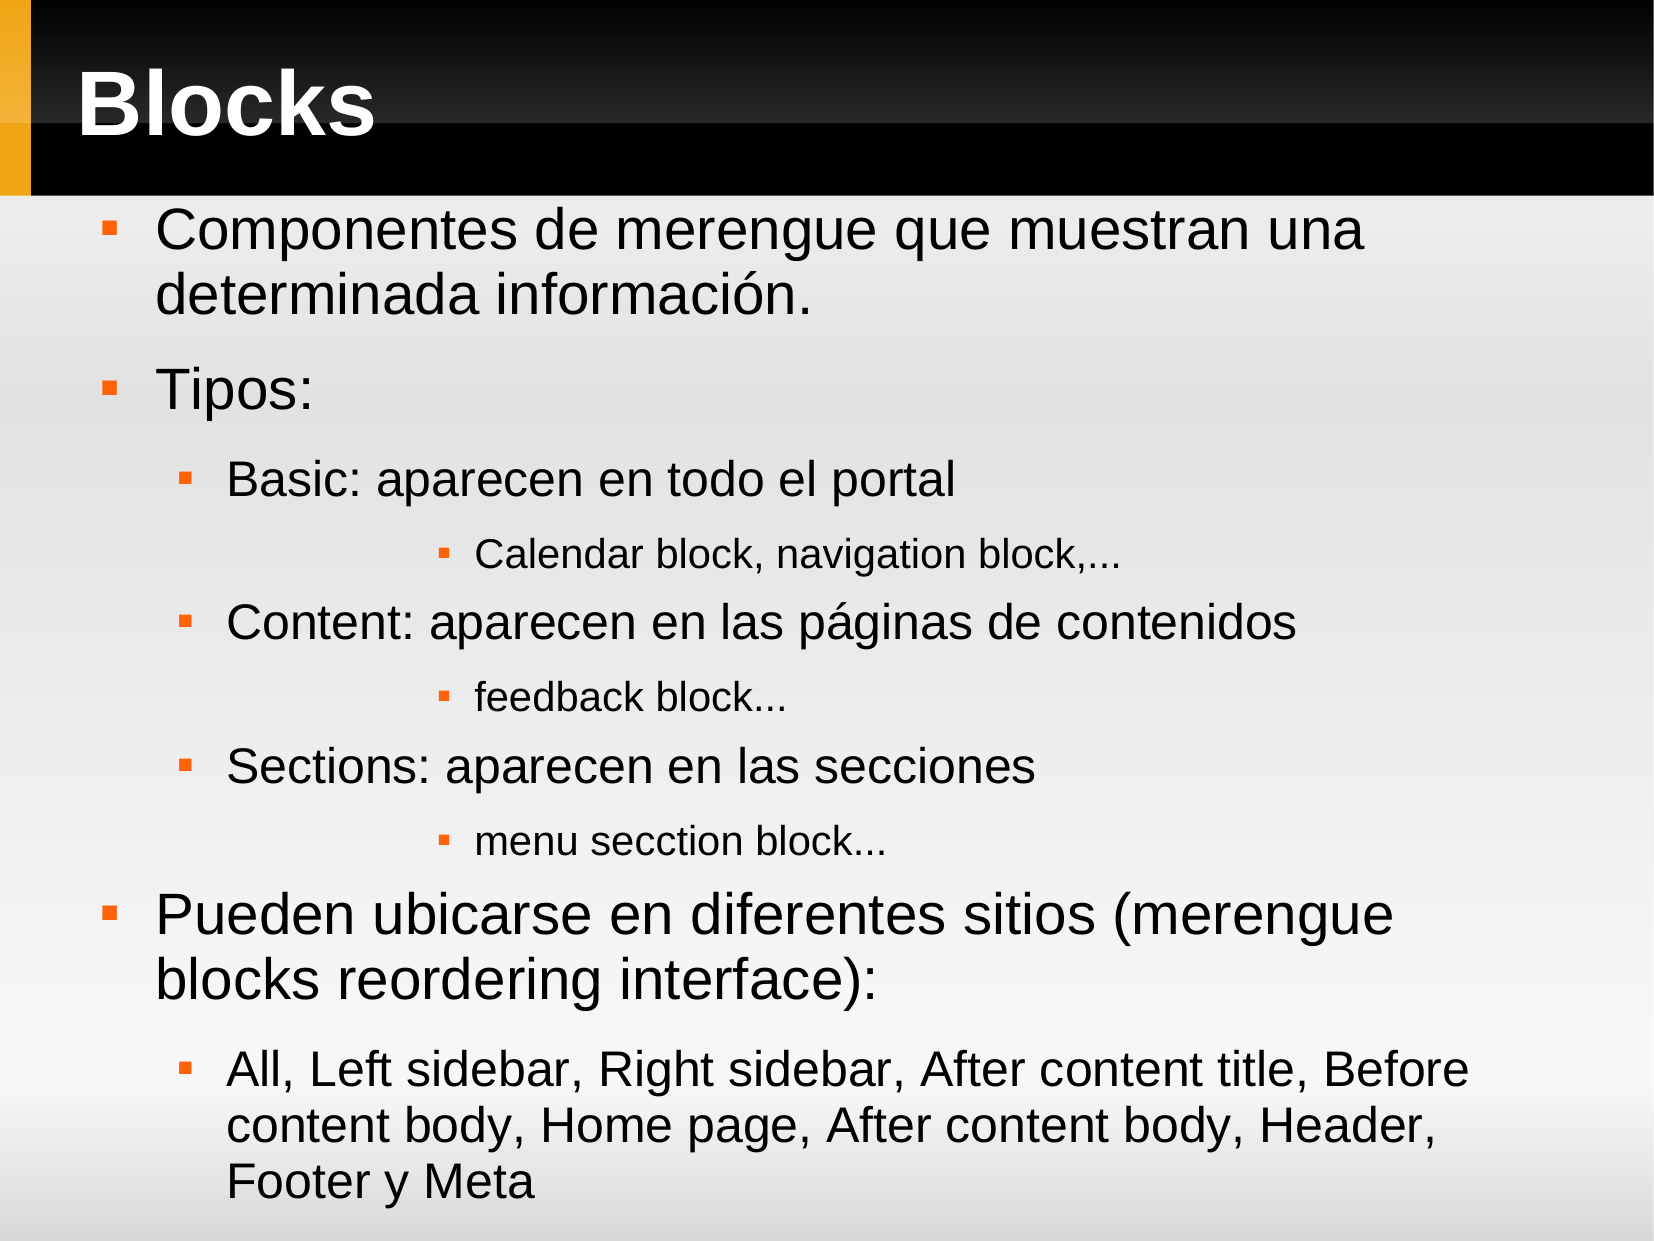

# Blocks
Componentes de merengue que muestran una determinada información.
Tipos:
Basic: aparecen en todo el portal
Calendar block, navigation block,...
Content: aparecen en las páginas de contenidos
feedback block...
Sections: aparecen en las secciones
menu secction block...
Pueden ubicarse en diferentes sitios (merengue blocks reordering interface):
All, Left sidebar, Right sidebar, After content title, Before content body, Home page, After content body, Header, Footer y Meta